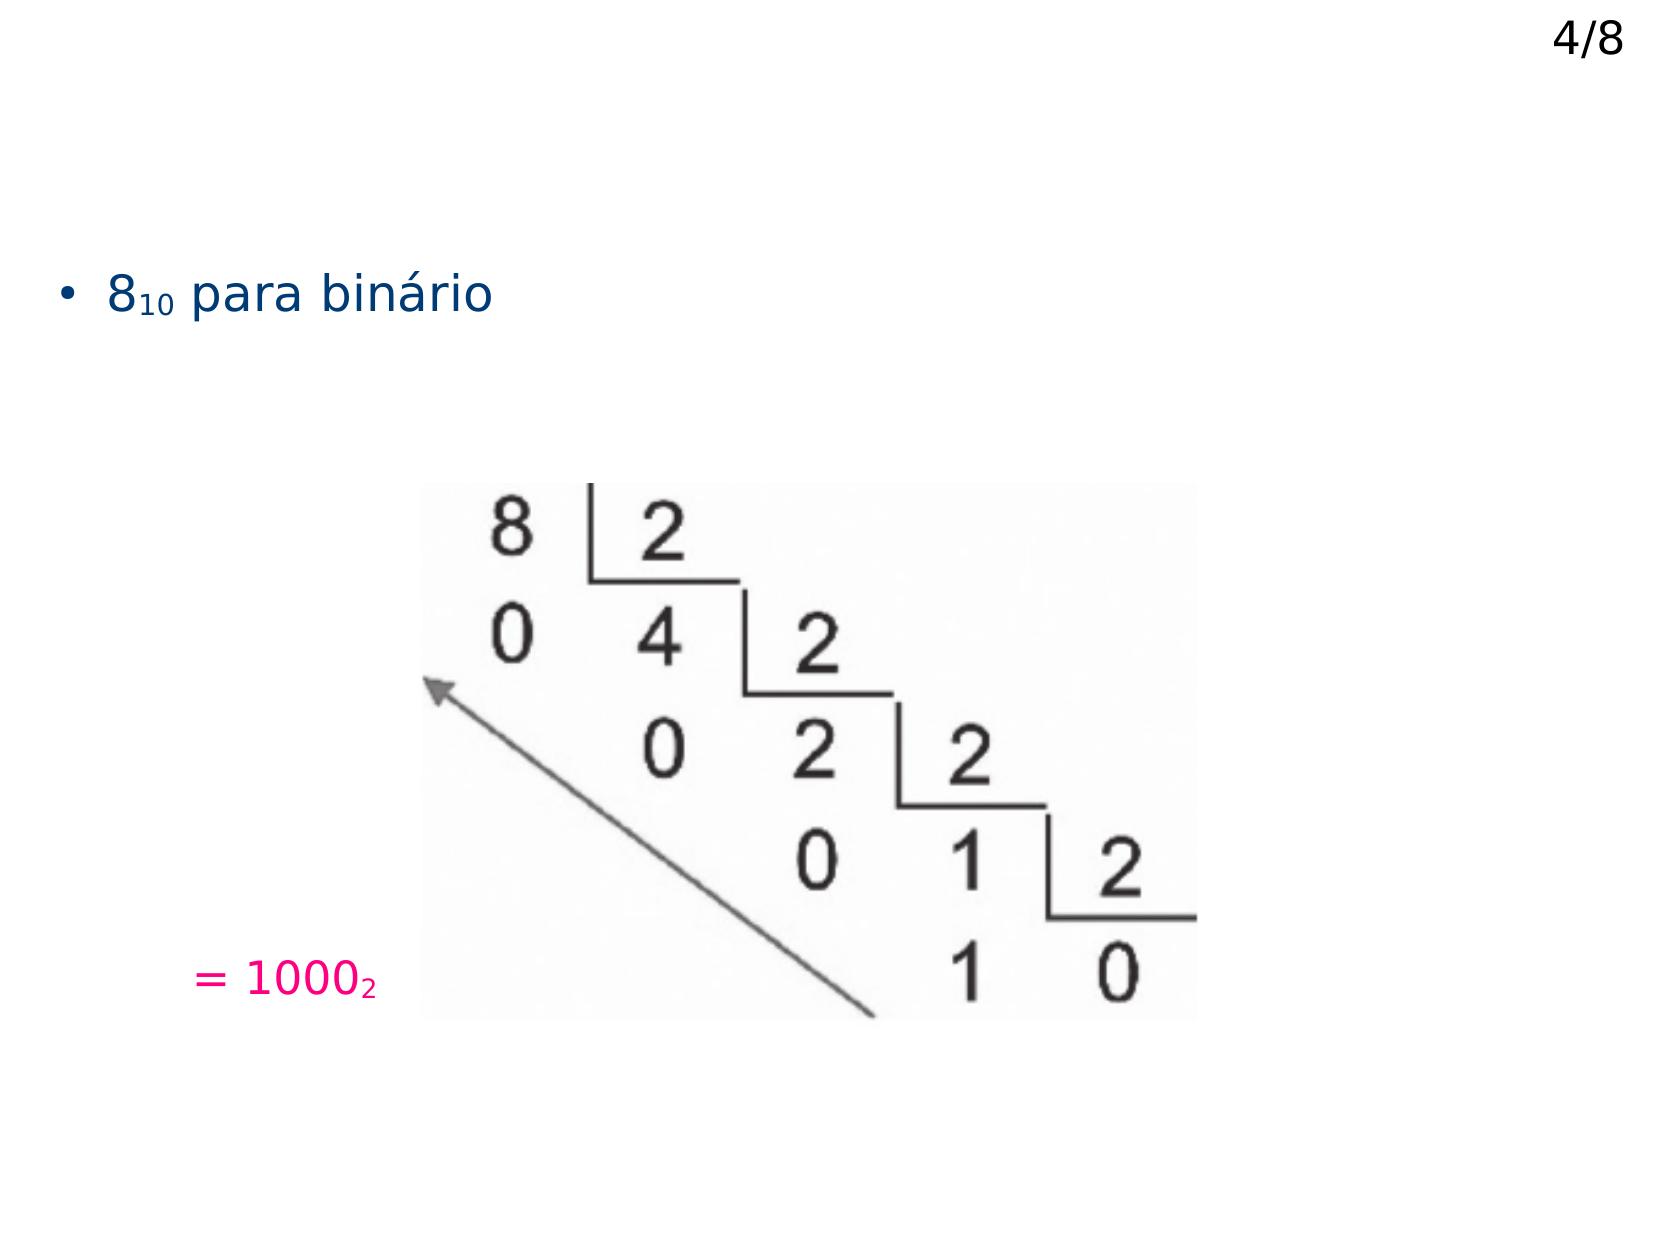

4
#
810 para binário
= 10002